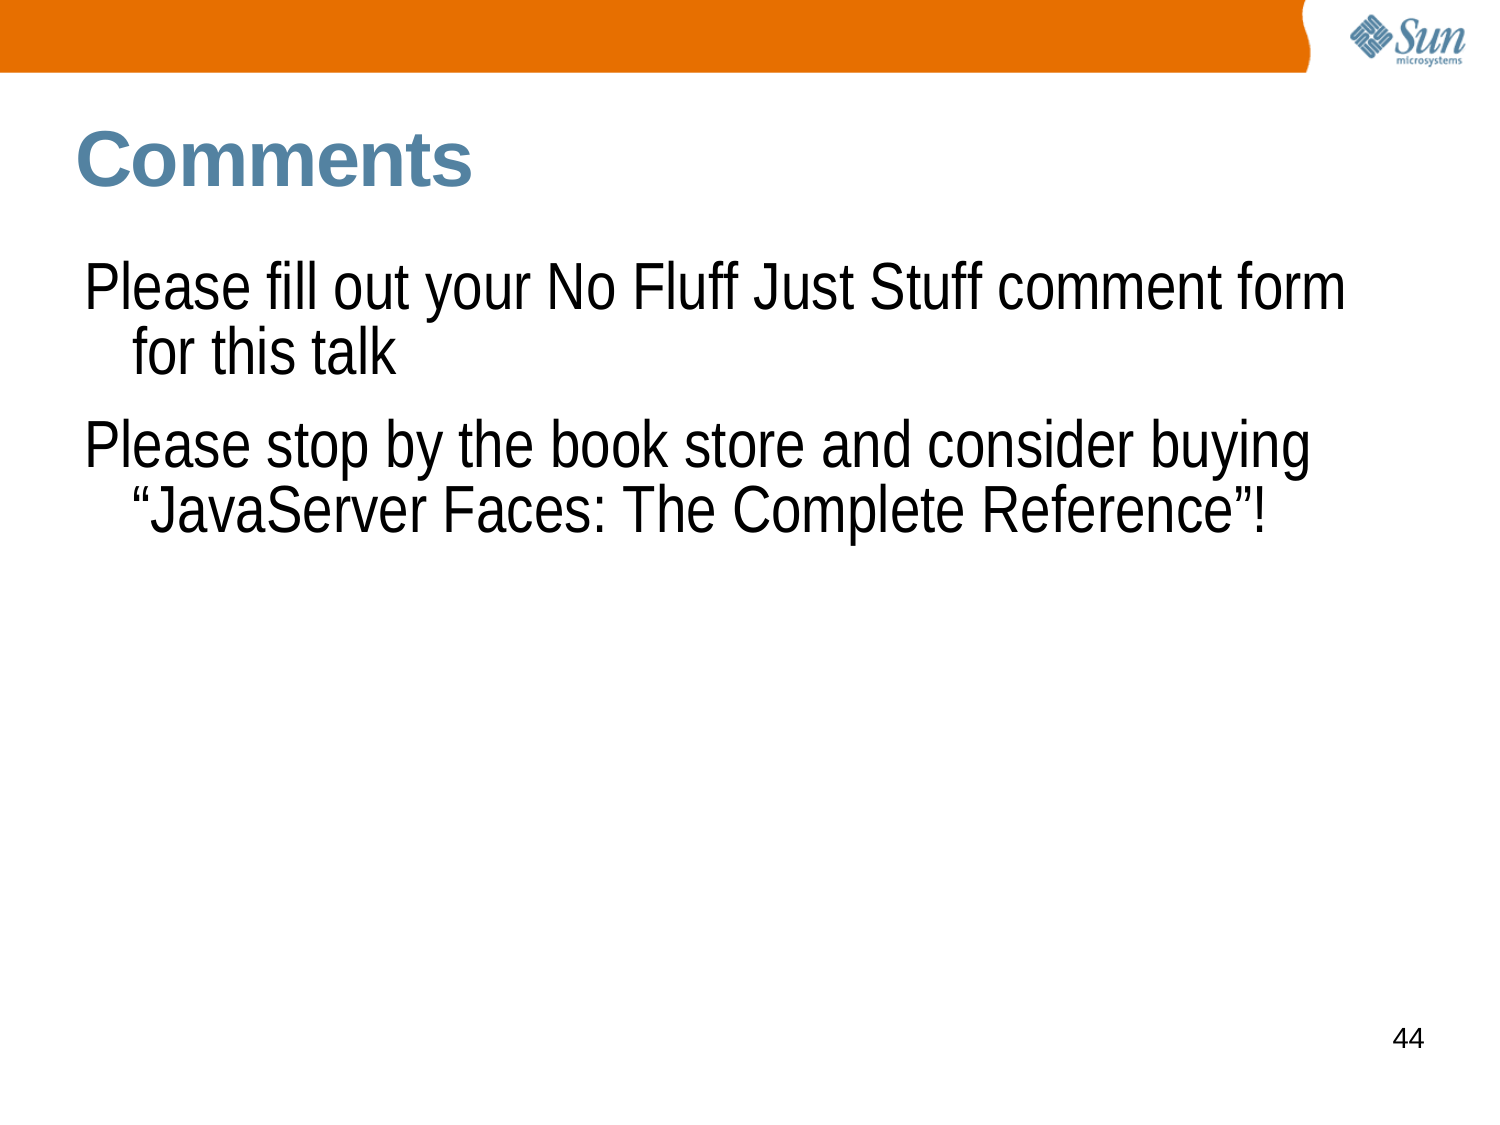

# Comments
Please fill out your No Fluff Just Stuff comment form for this talk
Please stop by the book store and consider buying “JavaServer Faces: The Complete Reference”!
44